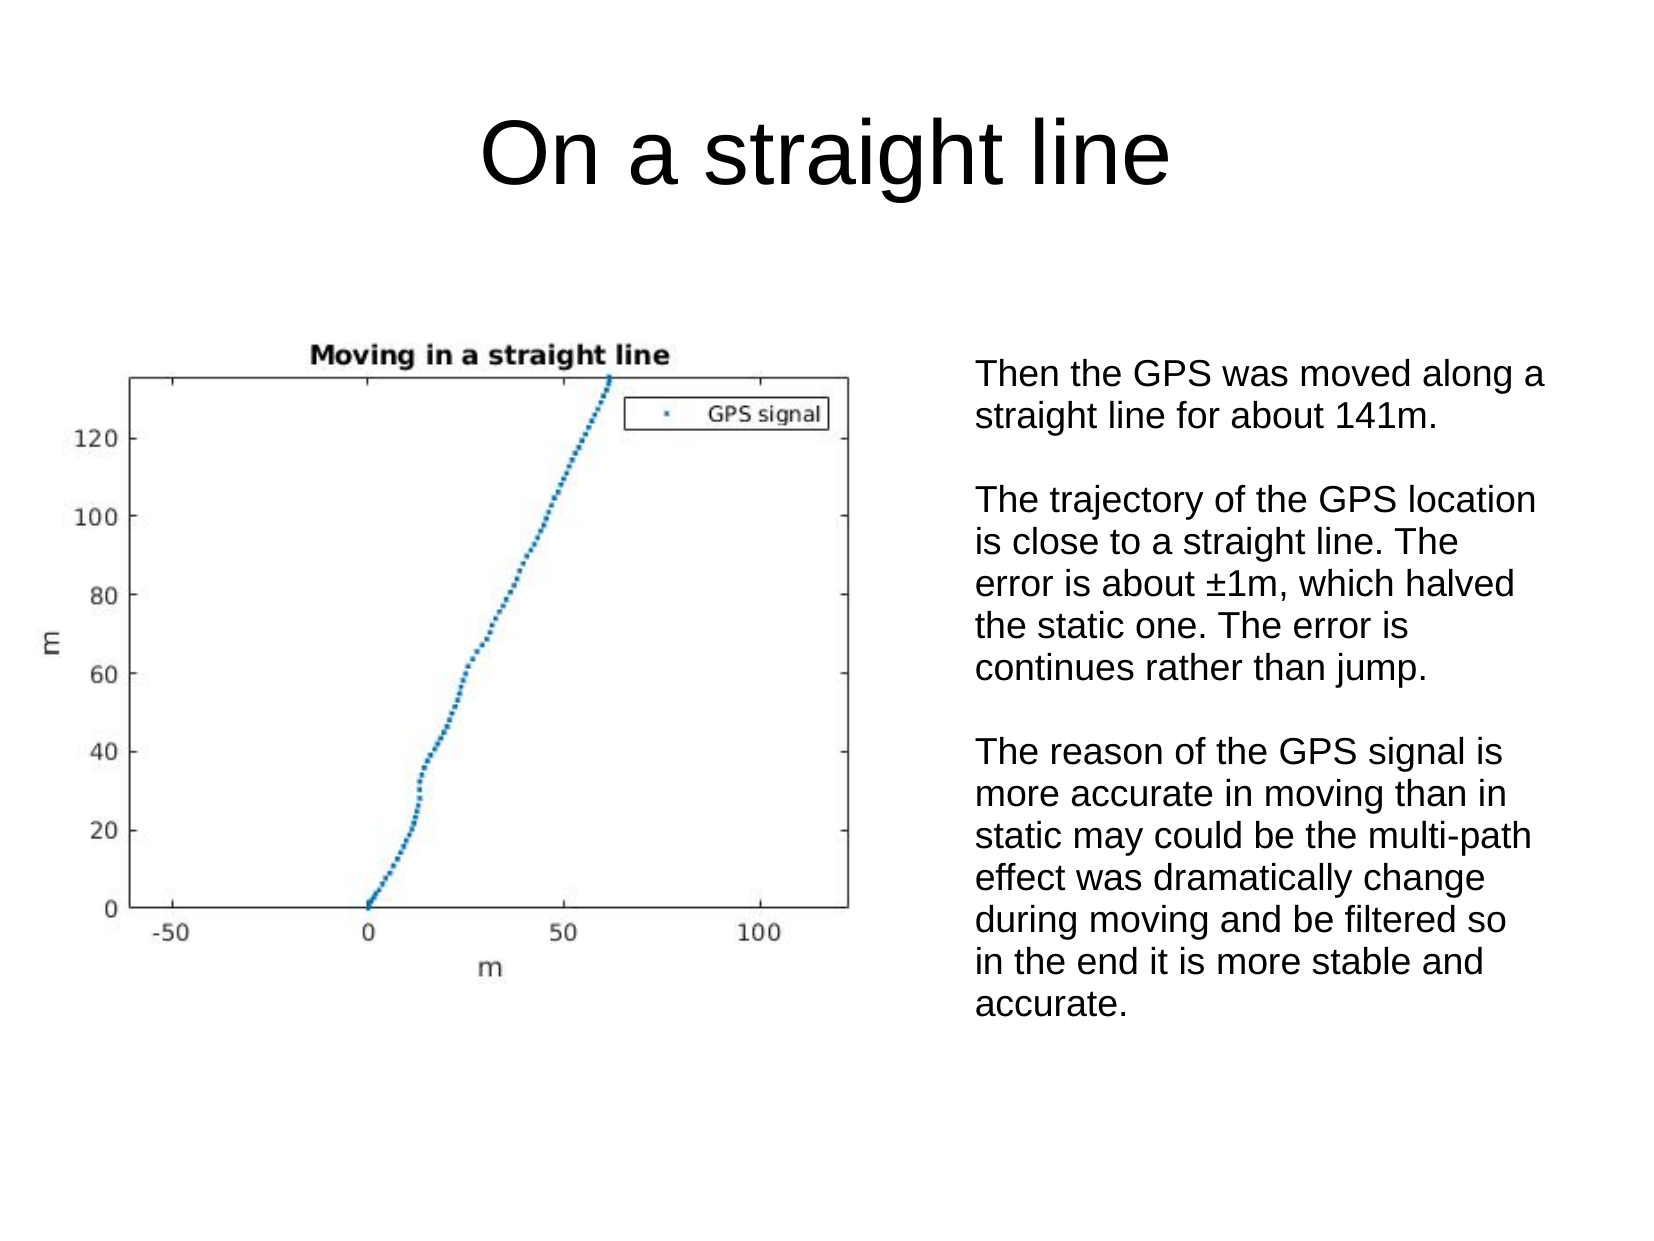

# On a straight line
Then the GPS was moved along a straight line for about 141m.
The trajectory of the GPS location is close to a straight line. The error is about ±1m, which halved the static one. The error is continues rather than jump.
The reason of the GPS signal is more accurate in moving than in static may could be the multi-path effect was dramatically change during moving and be filtered so in the end it is more stable and accurate.